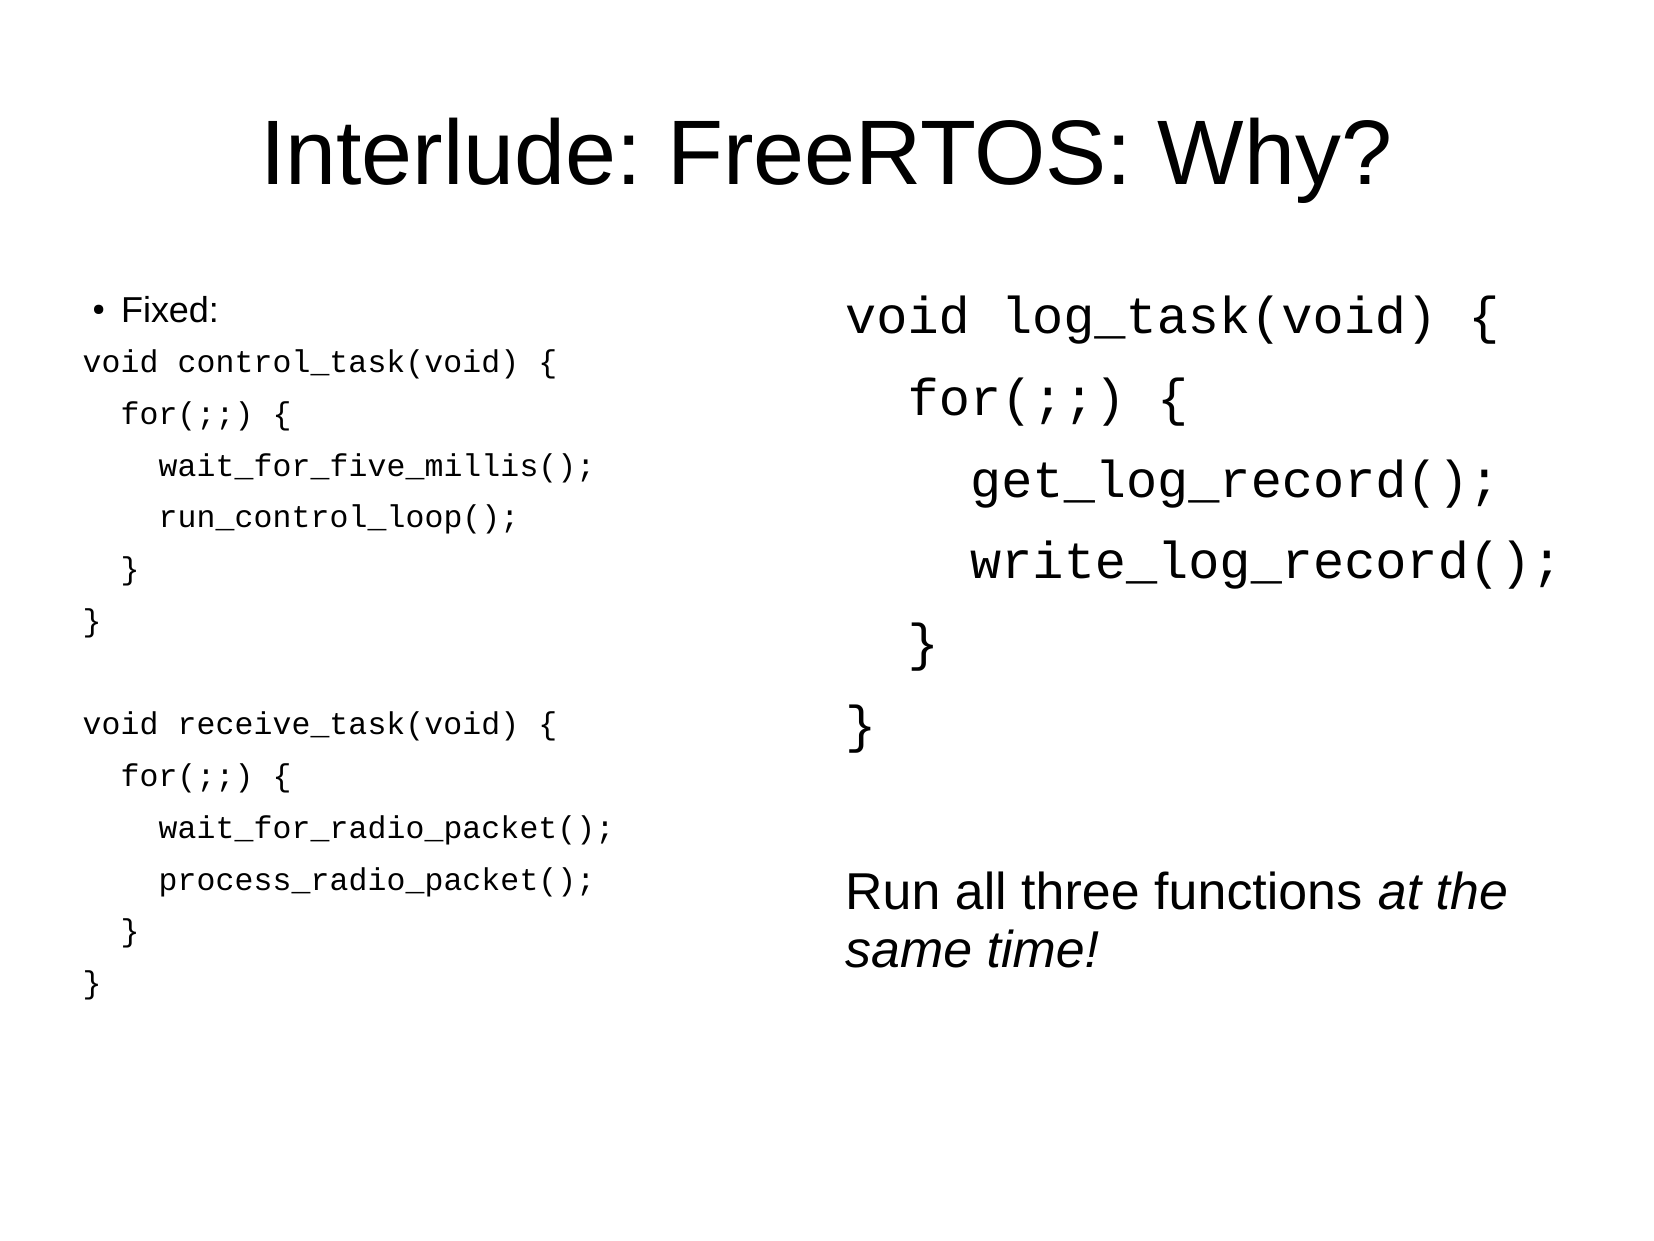

# Interlude: FreeRTOS: Why?
Fixed:
void control_task(void) {
 for(;;) {
 wait_for_five_millis();
 run_control_loop();
 }
}
void receive_task(void) {
 for(;;) {
 wait_for_radio_packet();
 process_radio_packet();
 }
}
void log_task(void) {
 for(;;) {
 get_log_record();
 write_log_record();
 }
}
Run all three functions at the same time!